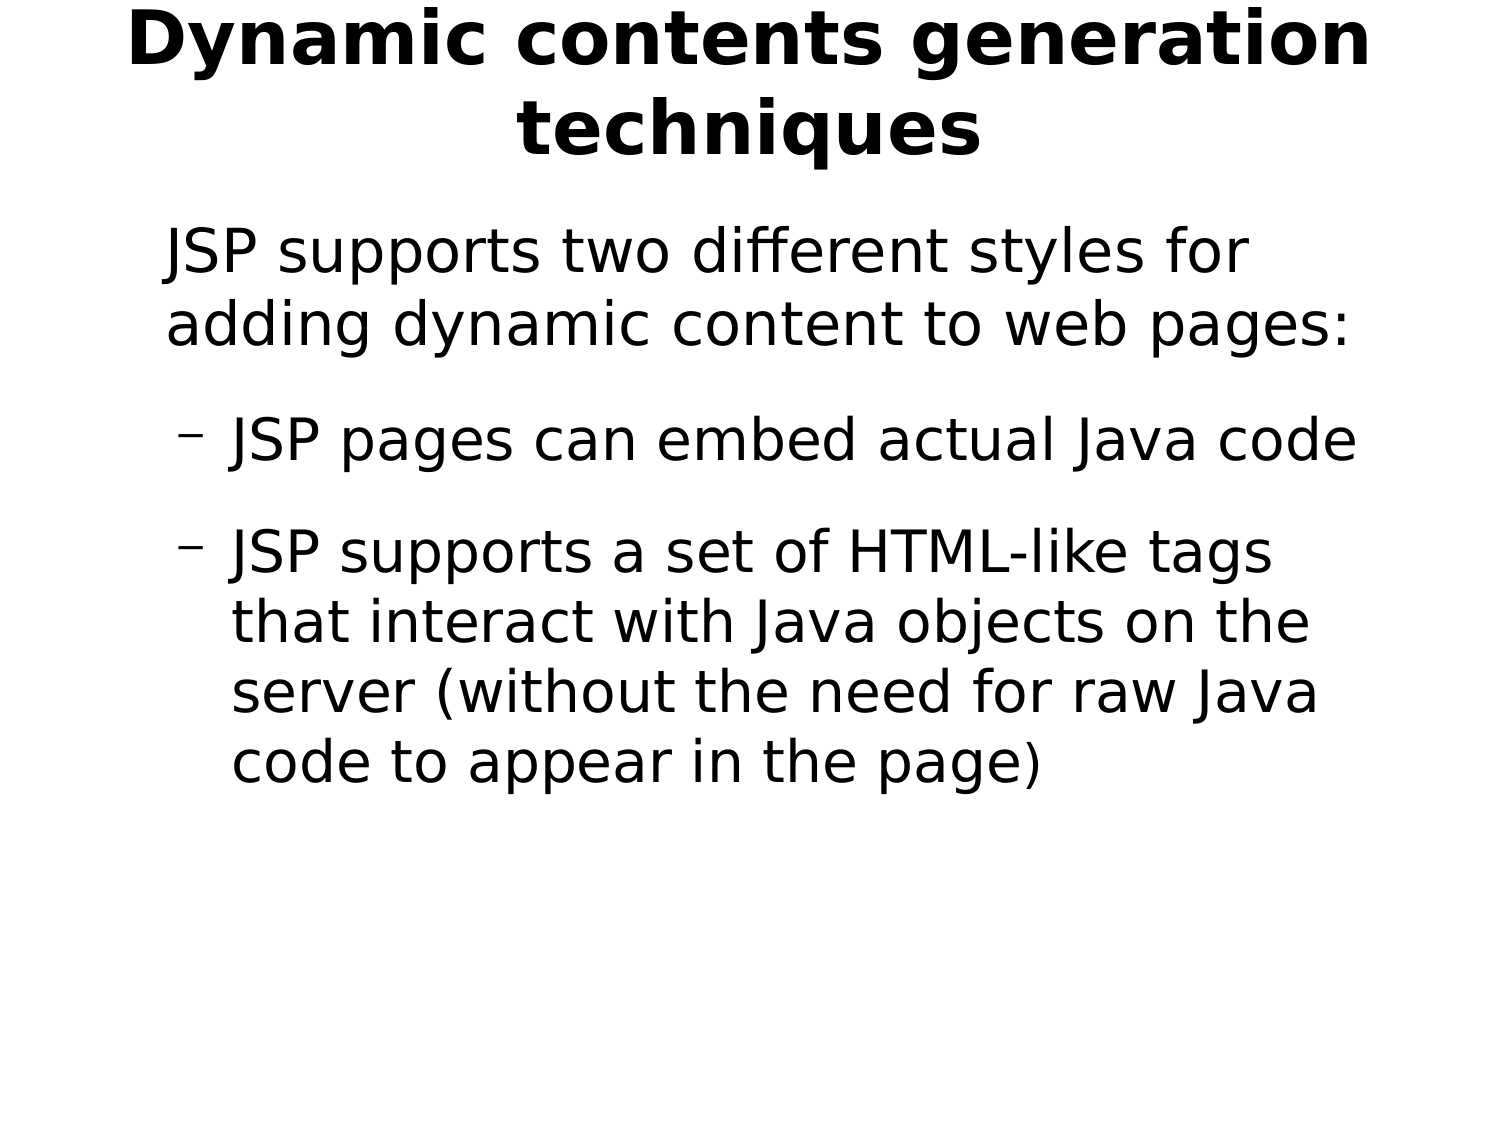

# Dynamic contents generation techniques
	JSP supports two different styles for adding dynamic content to web pages:
JSP pages can embed actual Java code
JSP supports a set of HTML-like tags that interact with Java objects on the server (without the need for raw Java code to appear in the page)